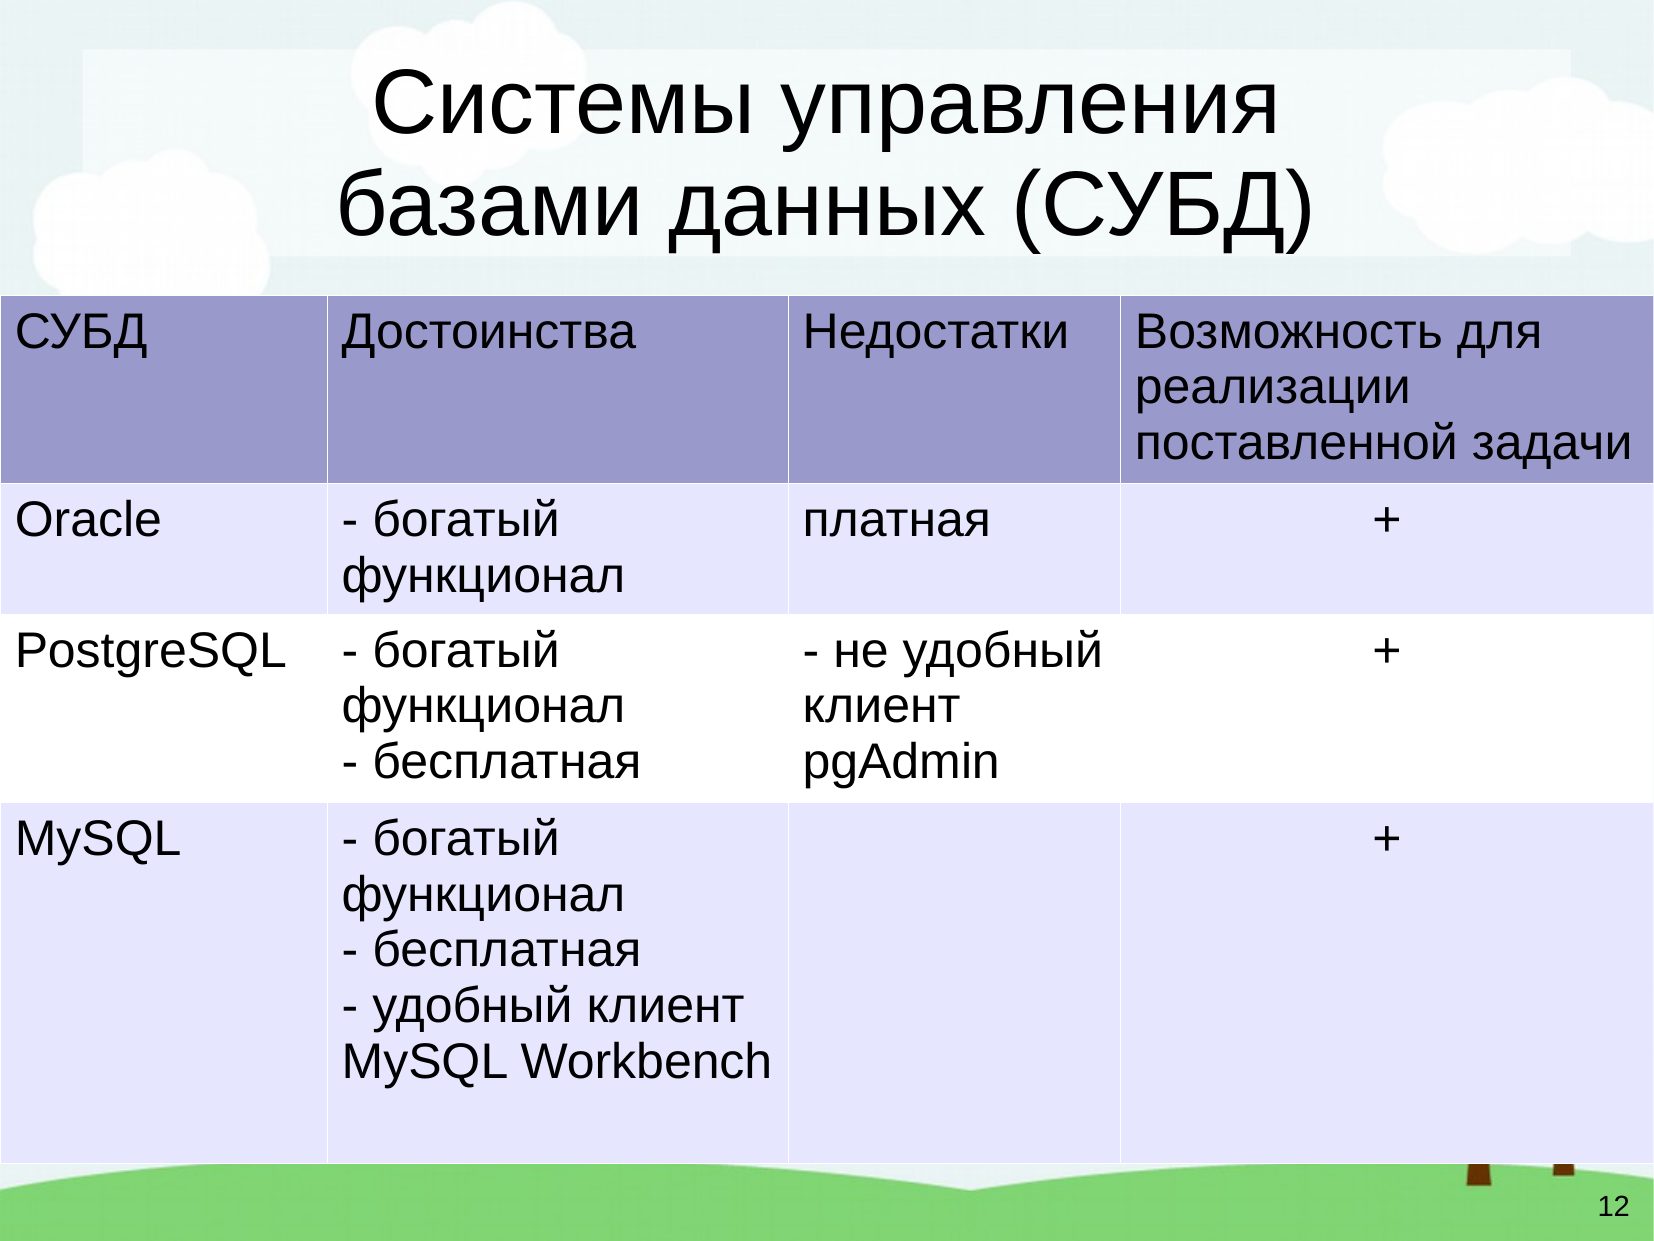

# Системы управления базами данных (СУБД)
| СУБД | Достоинства | Недостатки | Возможность для реализации поставленной задачи |
| --- | --- | --- | --- |
| Oracle | - богатый функционал | платная | + |
| PostgreSQL | - богатый функционал - бесплатная | - не удобный клиент pgAdmin | + |
| MySQL | - богатый функционал - бесплатная - удобный клиент MySQL Workbench | | + |
12